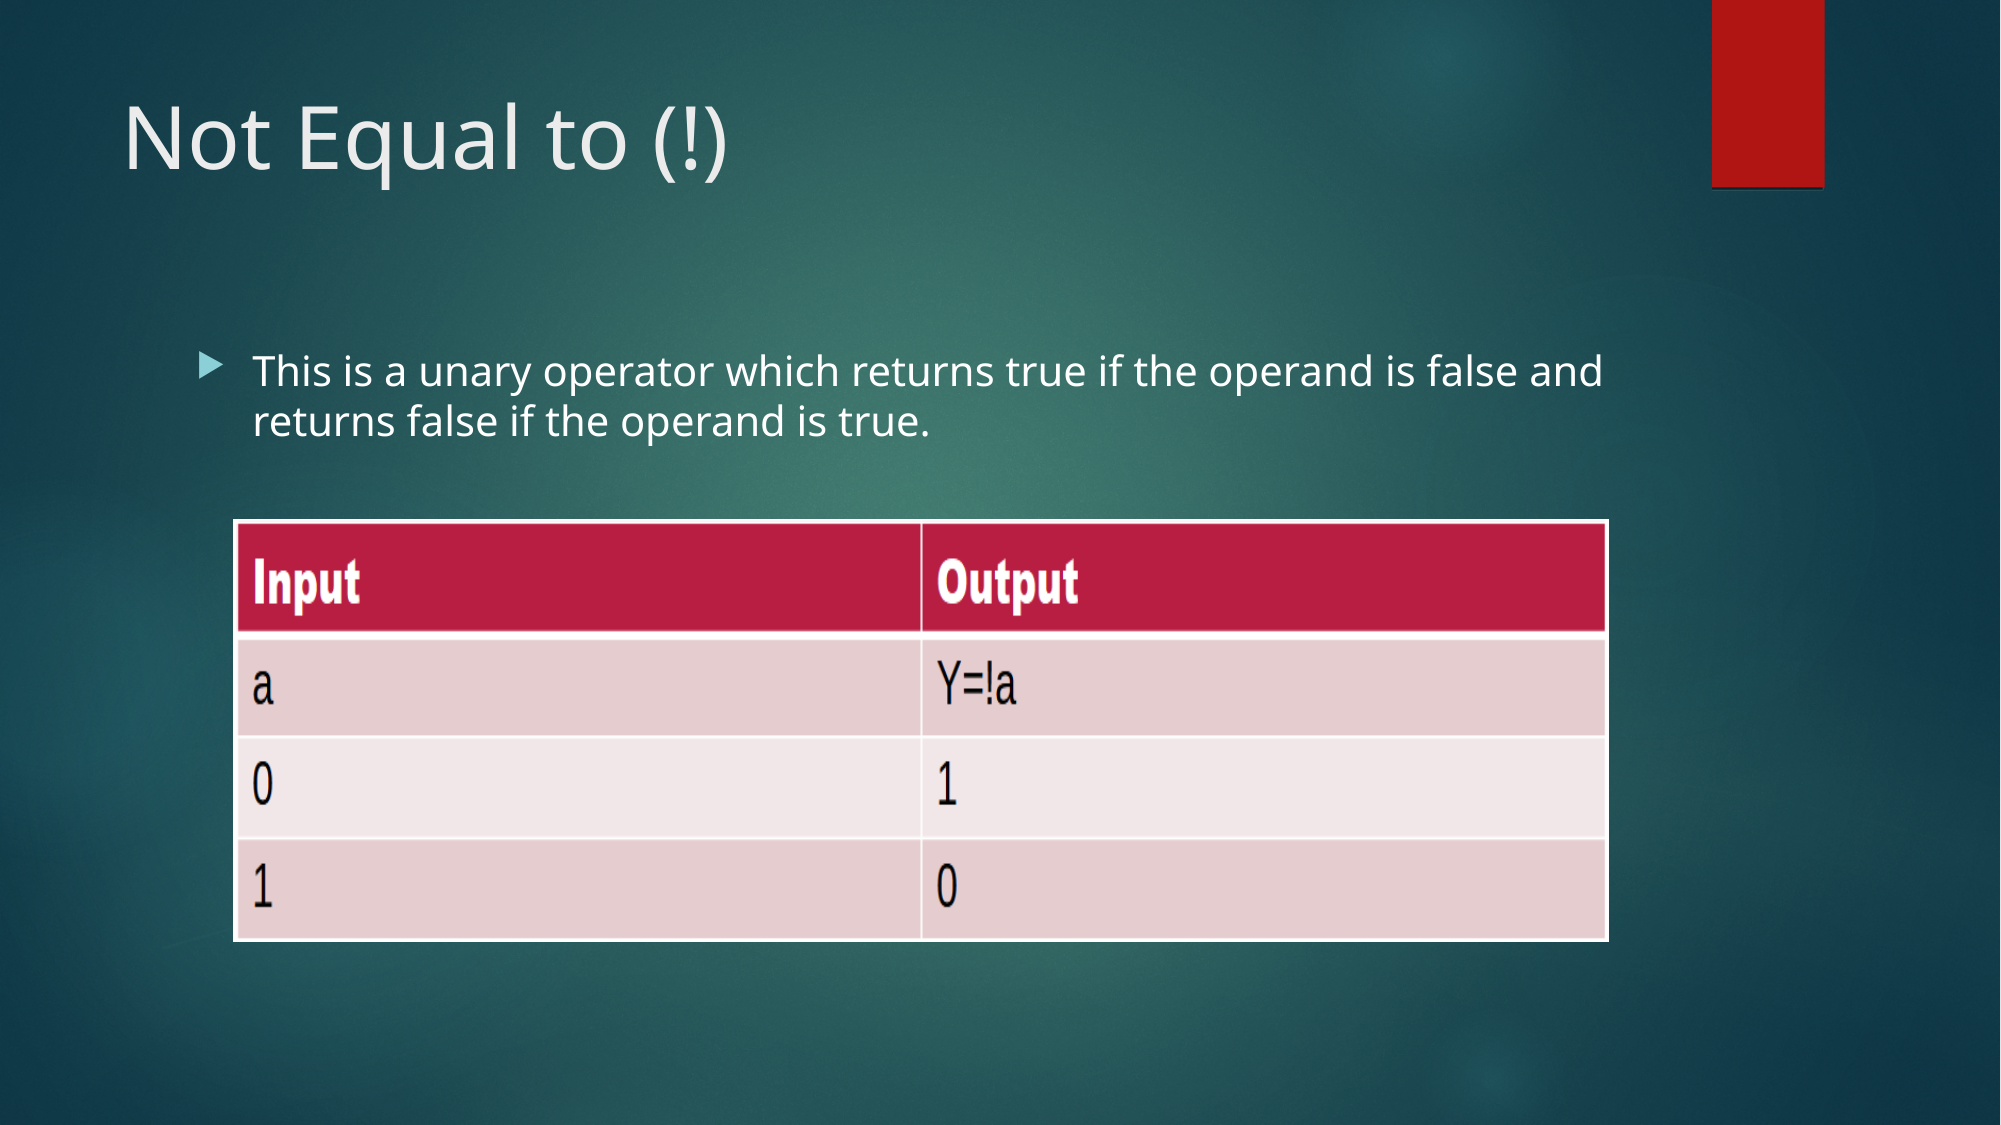

# Not Equal to (!)
This is a unary operator which returns true if the operand is false and returns false if the operand is true.